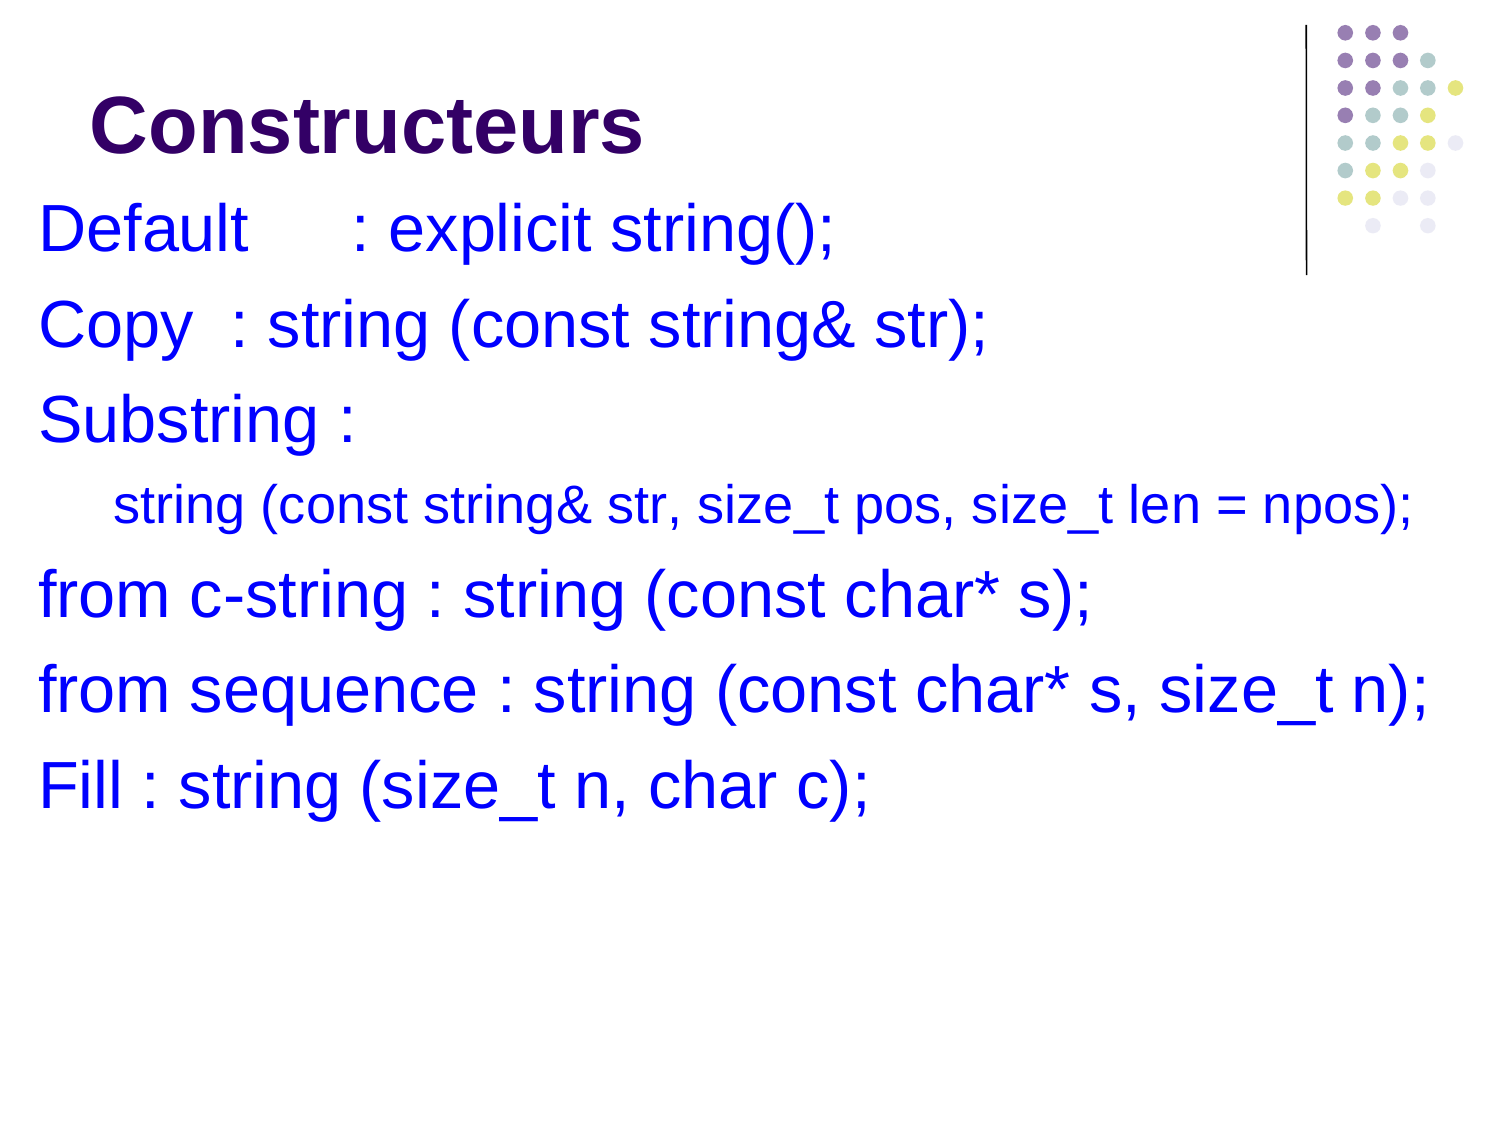

# Constructeurs
Default 	 : explicit string();
Copy  : string (const string& str);
Substring :
string (const string& str, size_t pos, size_t len = npos);
from c-string : string (const char* s);
from sequence : string (const char* s, size_t n);
Fill : string (size_t n, char c);